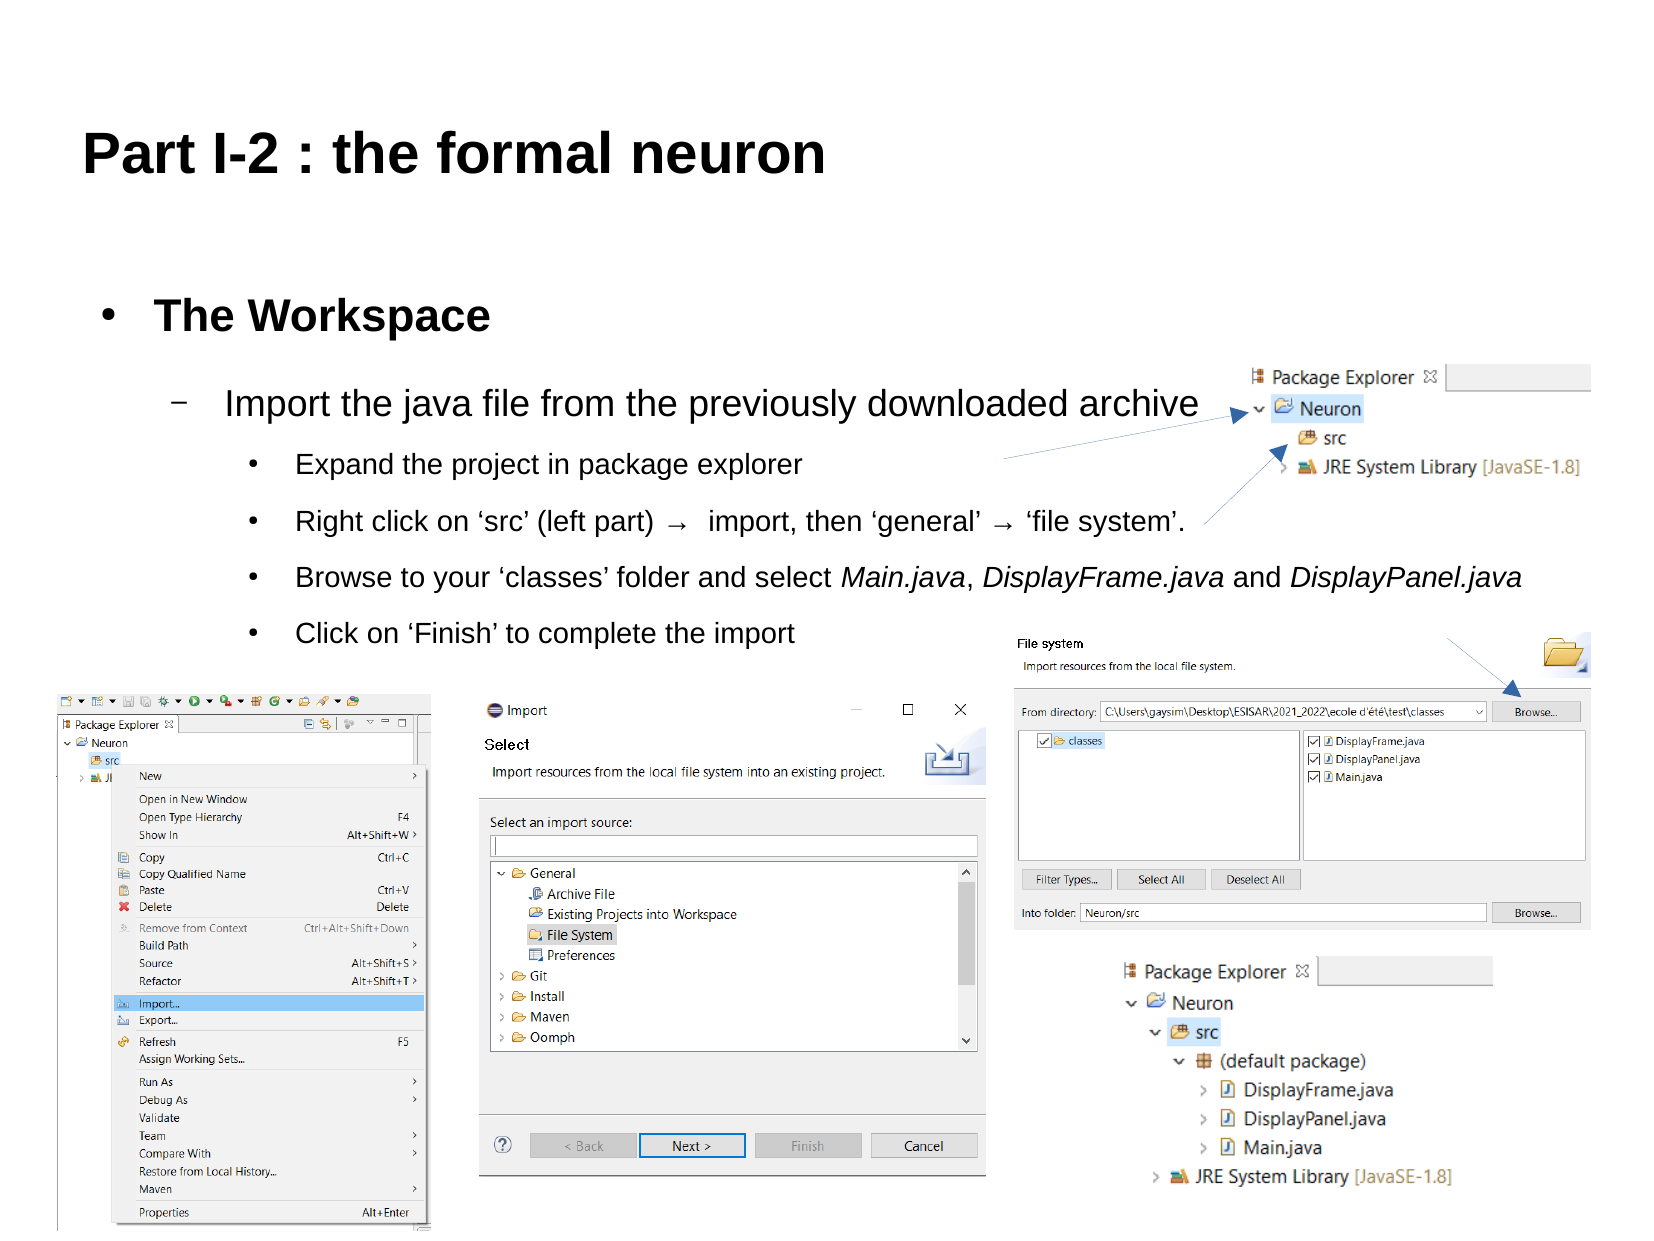

# Part I-2 : the formal neuron
The Workspace
Import the java file from the previously downloaded archive
Expand the project in package explorer
Right click on ‘src’ (left part) → import, then ‘general’ → ‘file system’.
Browse to your ‘classes’ folder and select Main.java, DisplayFrame.java and DisplayPanel.java
Click on ‘Finish’ to complete the import